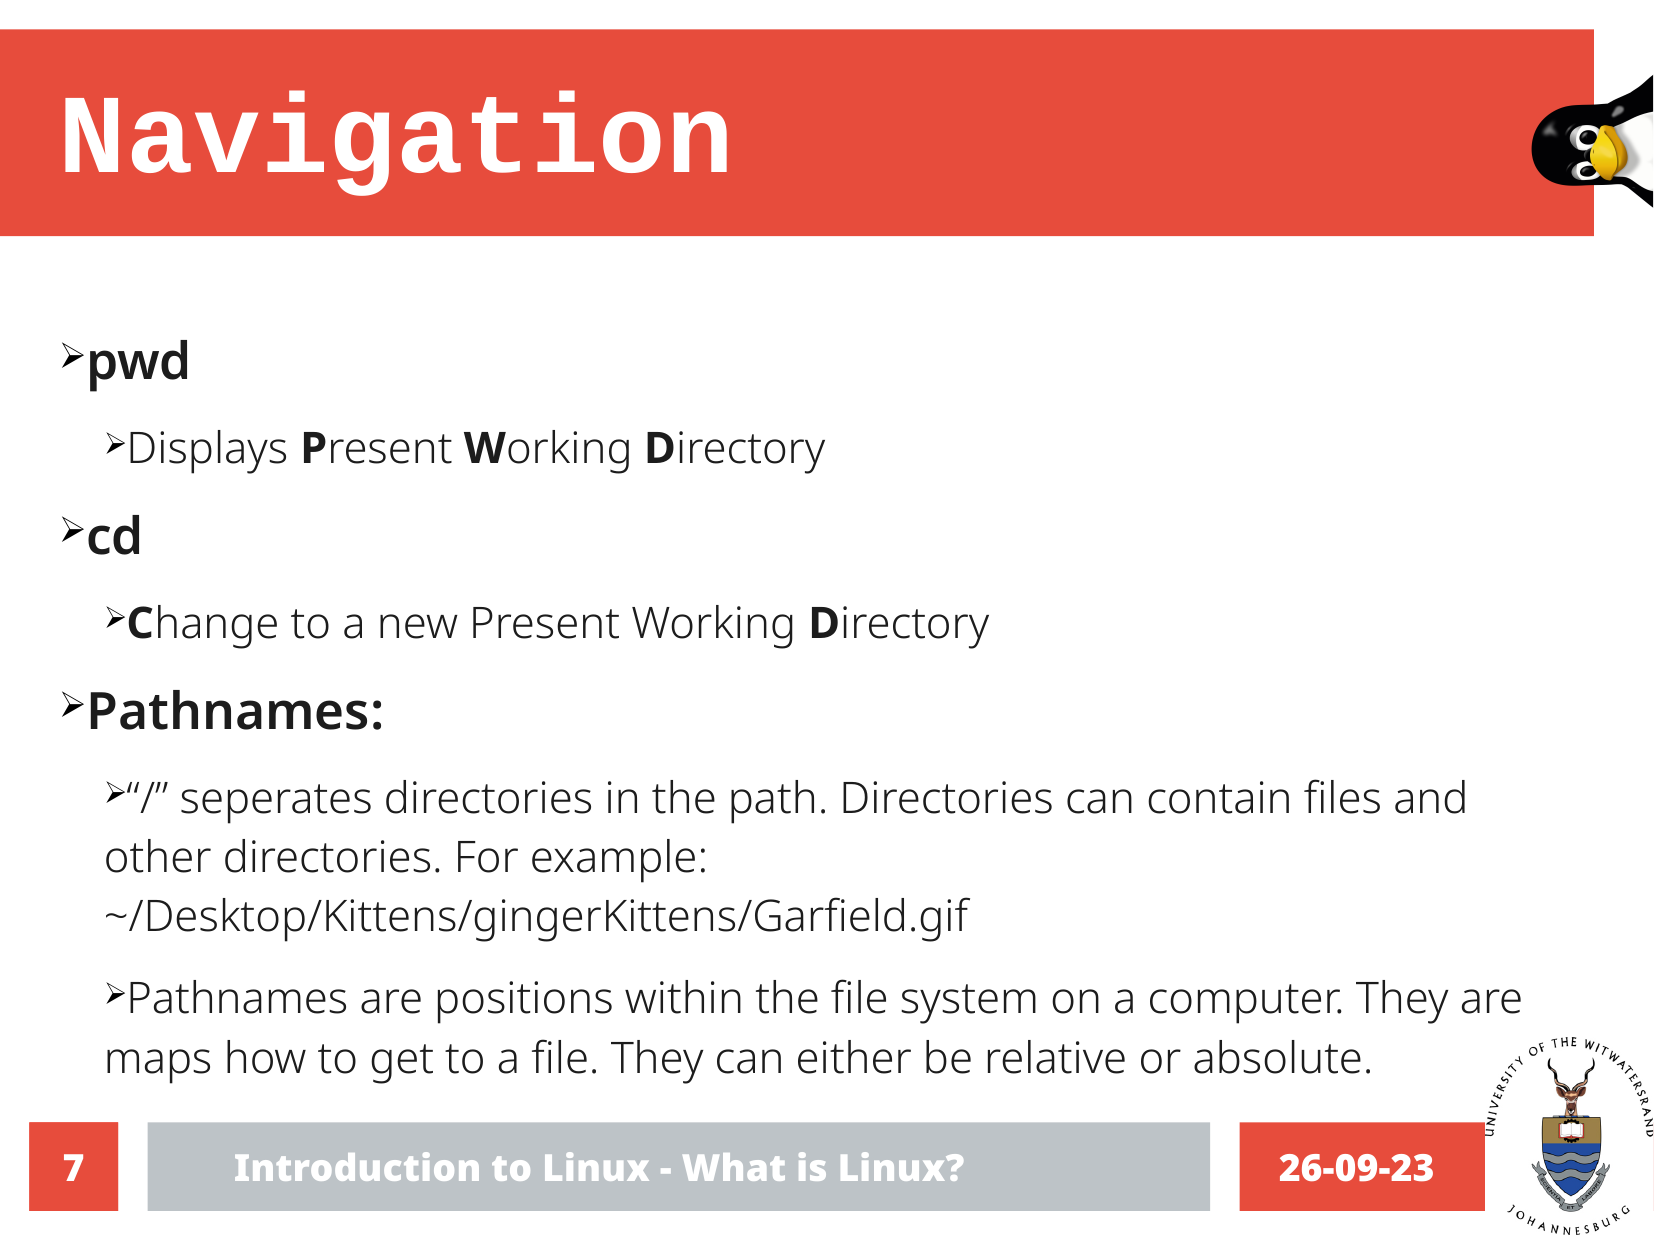

# Navigation
pwd
Displays Present Working Directory
cd
Change to a new Present Working Directory
Pathnames:
“/” seperates directories in the path. Directories can contain files and other directories. For example: ~/Desktop/Kittens/gingerKittens/Garfield.gif
Pathnames are positions within the file system on a computer. They are maps how to get to a file. They can either be relative or absolute.
7
 Introduction to Linux - What is Linux?